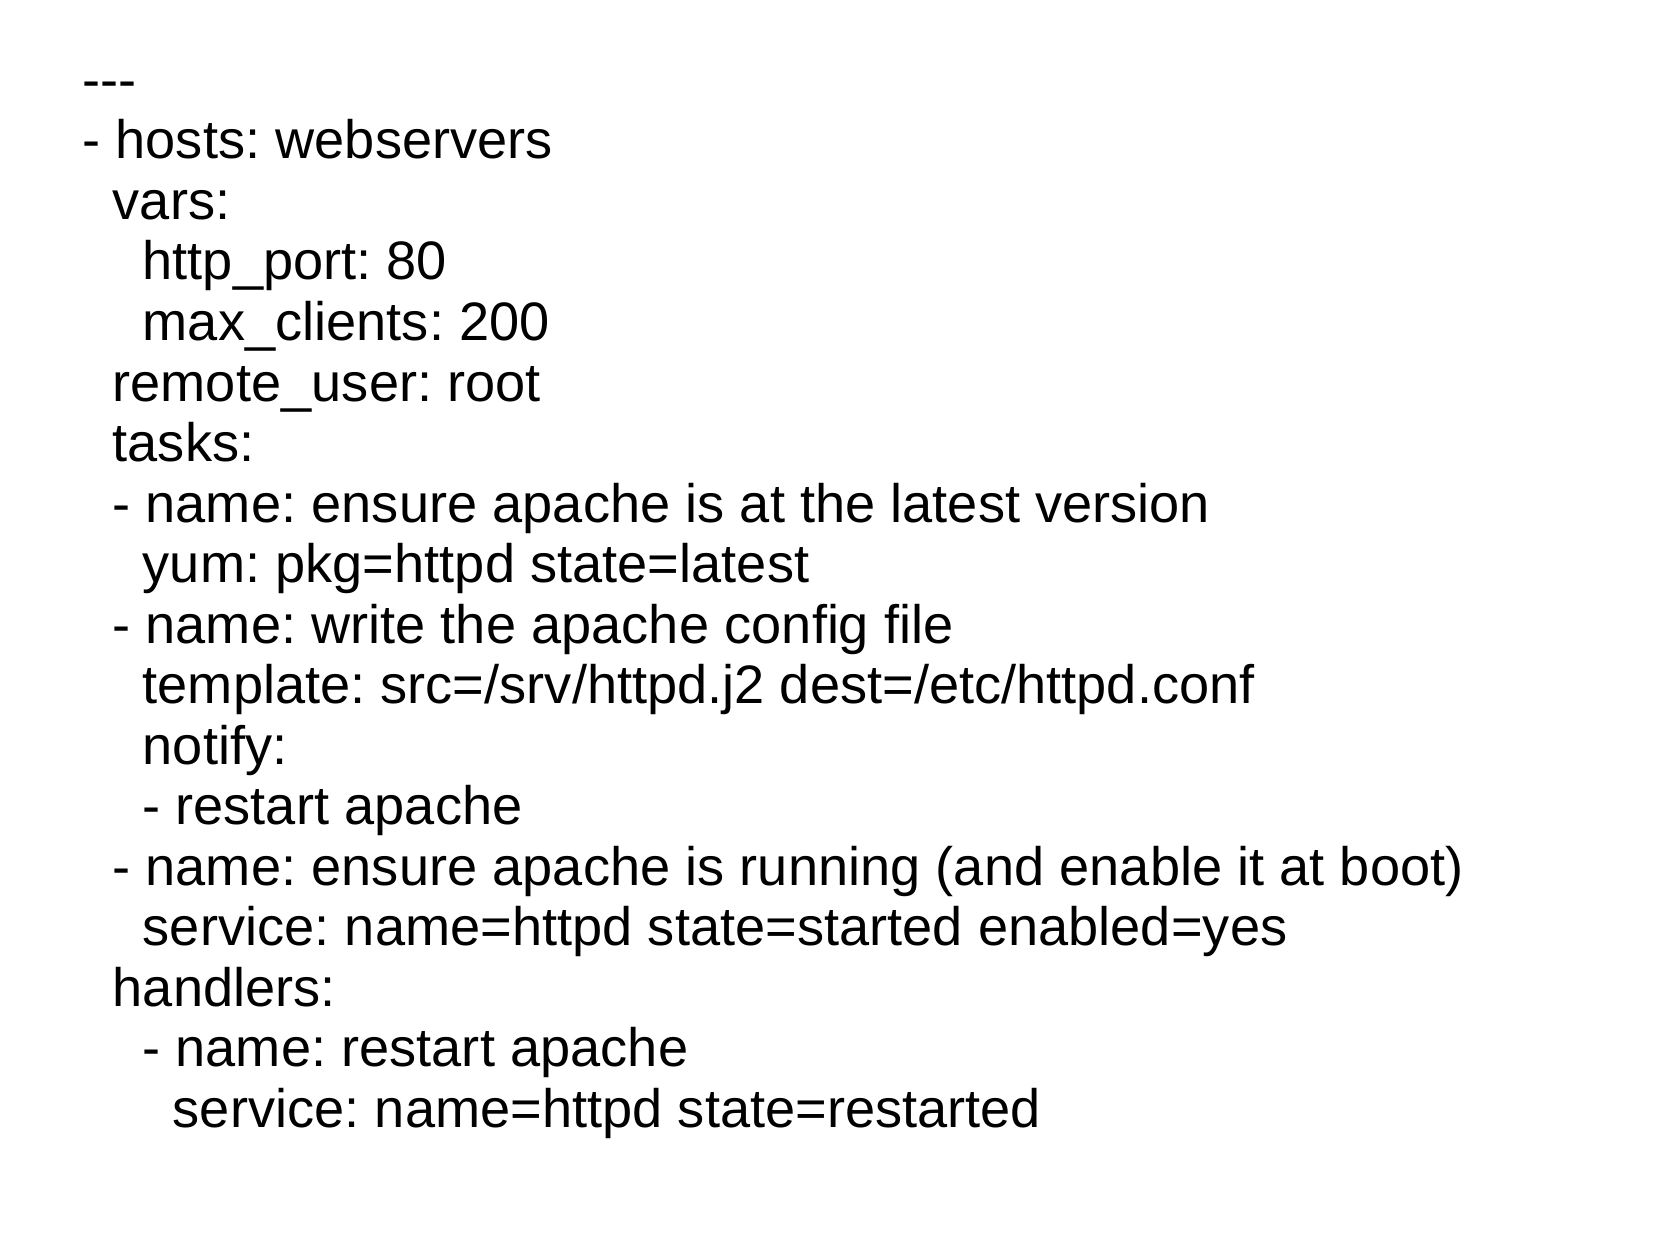

# ---
- hosts: webservers
 vars:
 http_port: 80
 max_clients: 200
 remote_user: root
 tasks:
 - name: ensure apache is at the latest version
 yum: pkg=httpd state=latest
 - name: write the apache config file
 template: src=/srv/httpd.j2 dest=/etc/httpd.conf
 notify:
 - restart apache
 - name: ensure apache is running (and enable it at boot)
 service: name=httpd state=started enabled=yes
 handlers:
 - name: restart apache
 service: name=httpd state=restarted